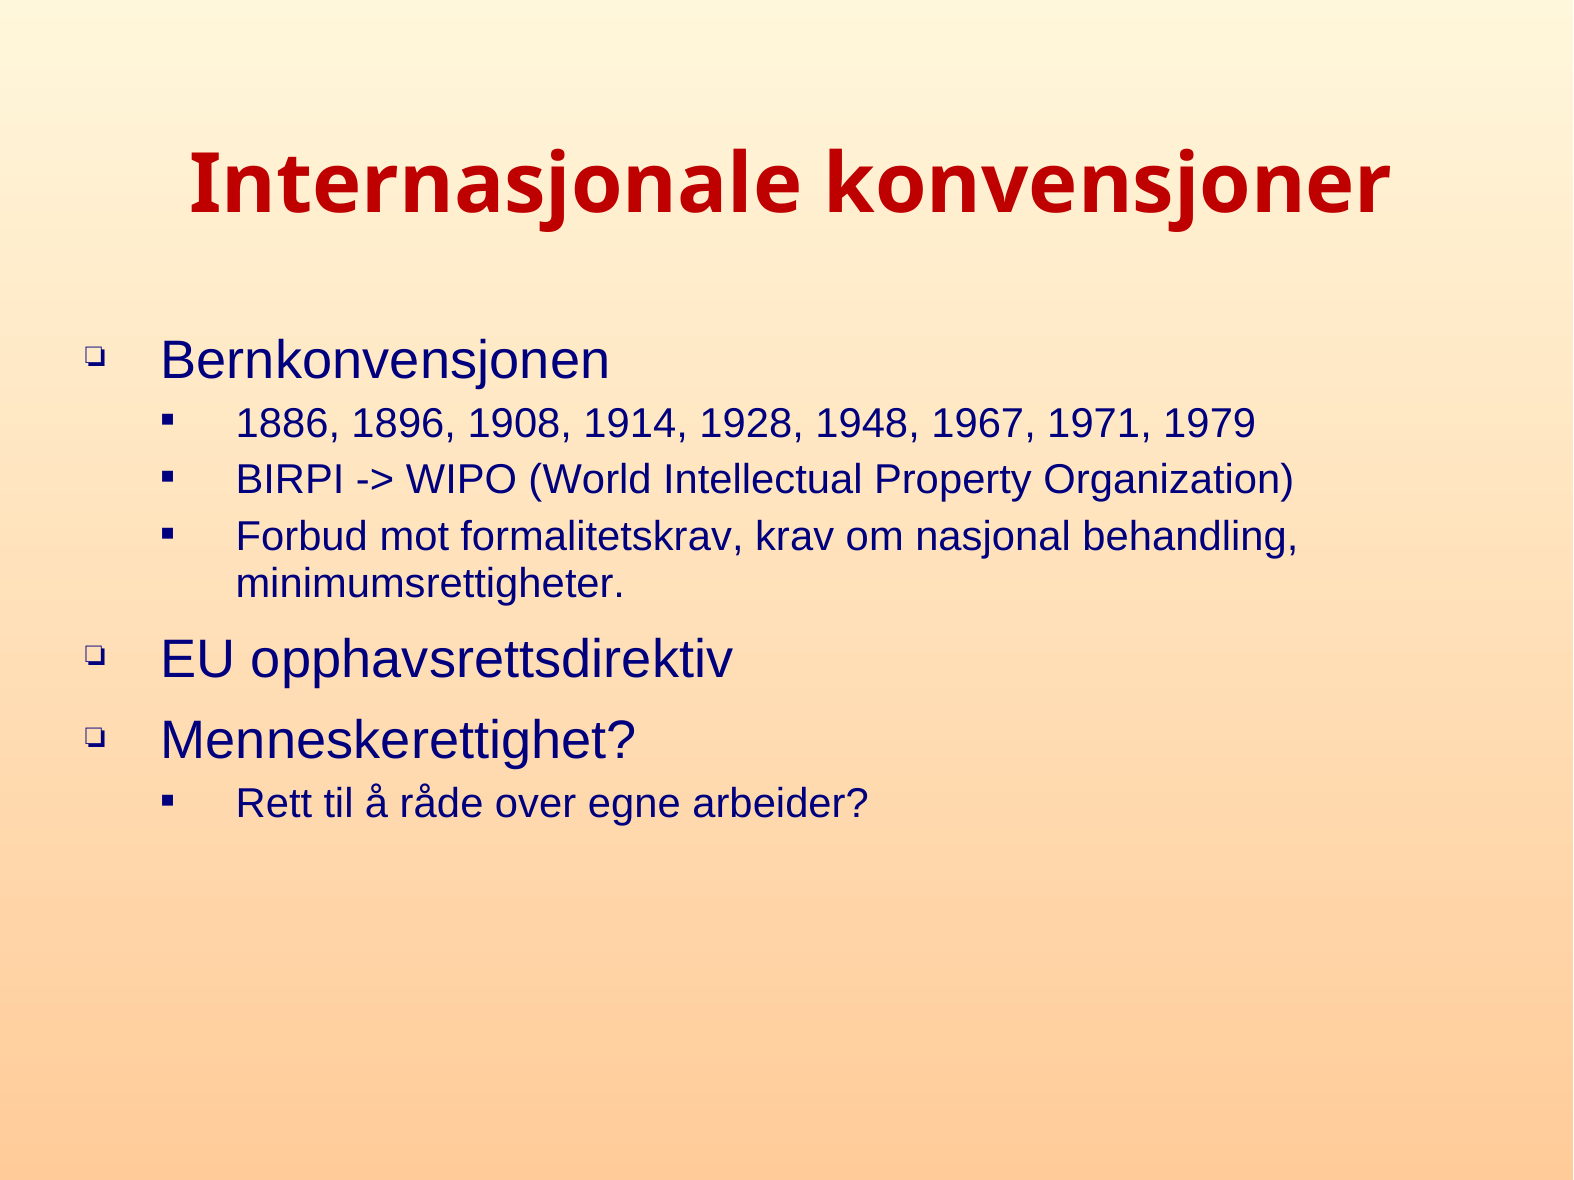

# Internasjonale konvensjoner
Bernkonvensjonen
1886, 1896, 1908, 1914, 1928, 1948, 1967, 1971, 1979
BIRPI -> WIPO (World Intellectual Property Organization)
Forbud mot formalitetskrav, krav om nasjonal behandling, minimumsrettigheter.
EU opphavsrettsdirektiv
Menneskerettighet?
Rett til å råde over egne arbeider?